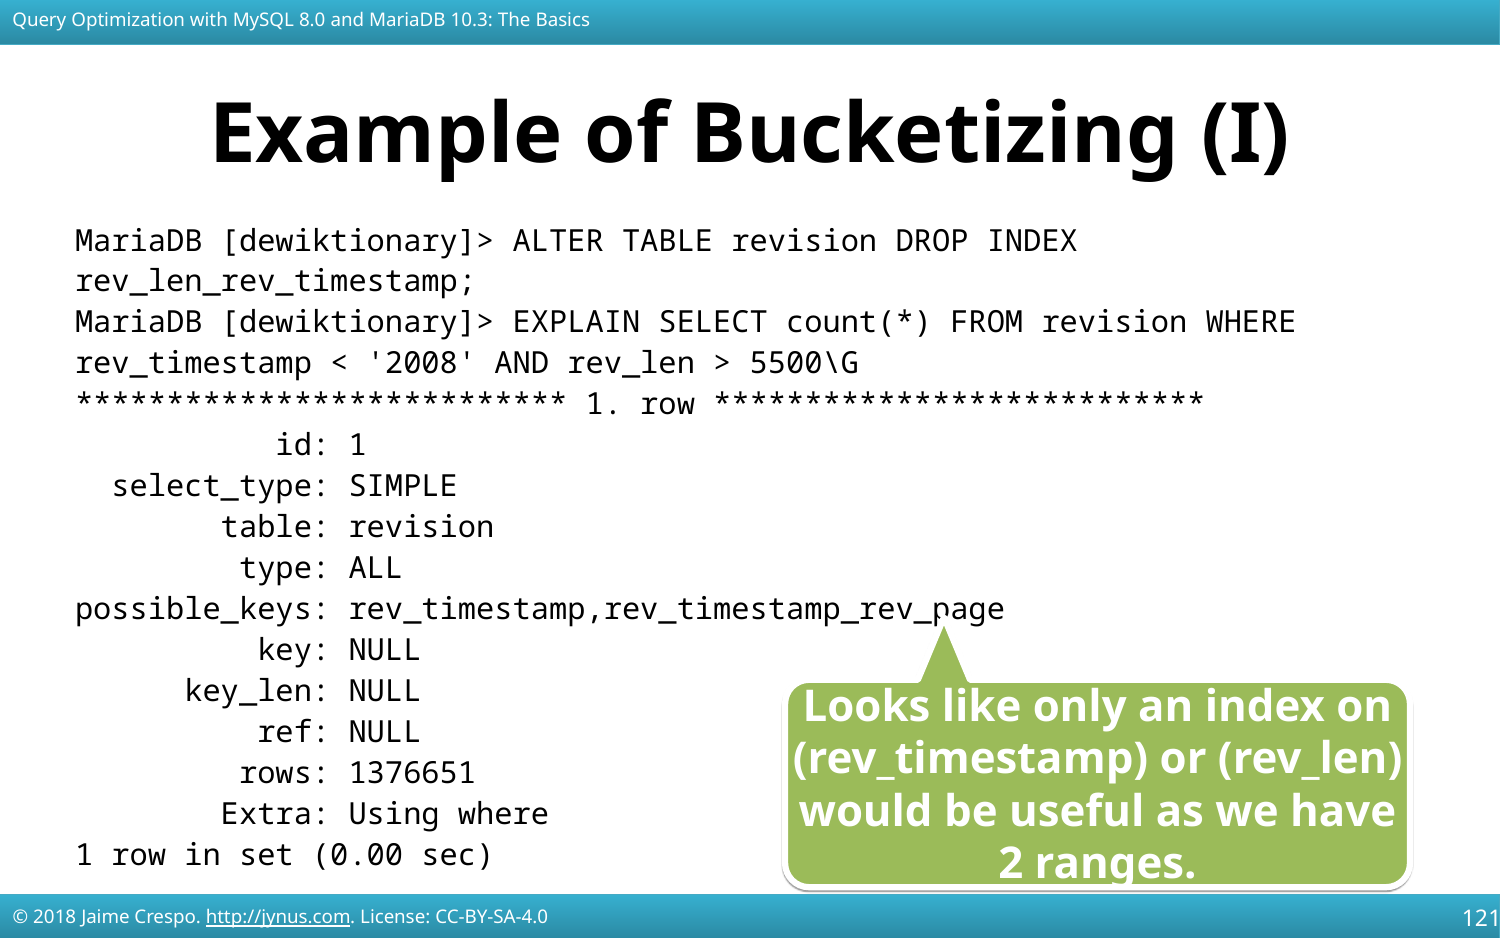

# Example of Bucketizing (I)
MariaDB [dewiktionary]> ALTER TABLE revision DROP INDEX rev_len_rev_timestamp;
MariaDB [dewiktionary]> EXPLAIN SELECT count(*) FROM revision WHERE rev_timestamp < '2008' AND rev_len > 5500\G
*************************** 1. row ***************************
 id: 1
 select_type: SIMPLE
 table: revision
 type: ALL
possible_keys: rev_timestamp,rev_timestamp_rev_page
 key: NULL
 key_len: NULL
 ref: NULL
 rows: 1376651
 Extra: Using where
1 row in set (0.00 sec)
Looks like only an index on (rev_timestamp) or (rev_len) would be useful as we have 2 ranges.